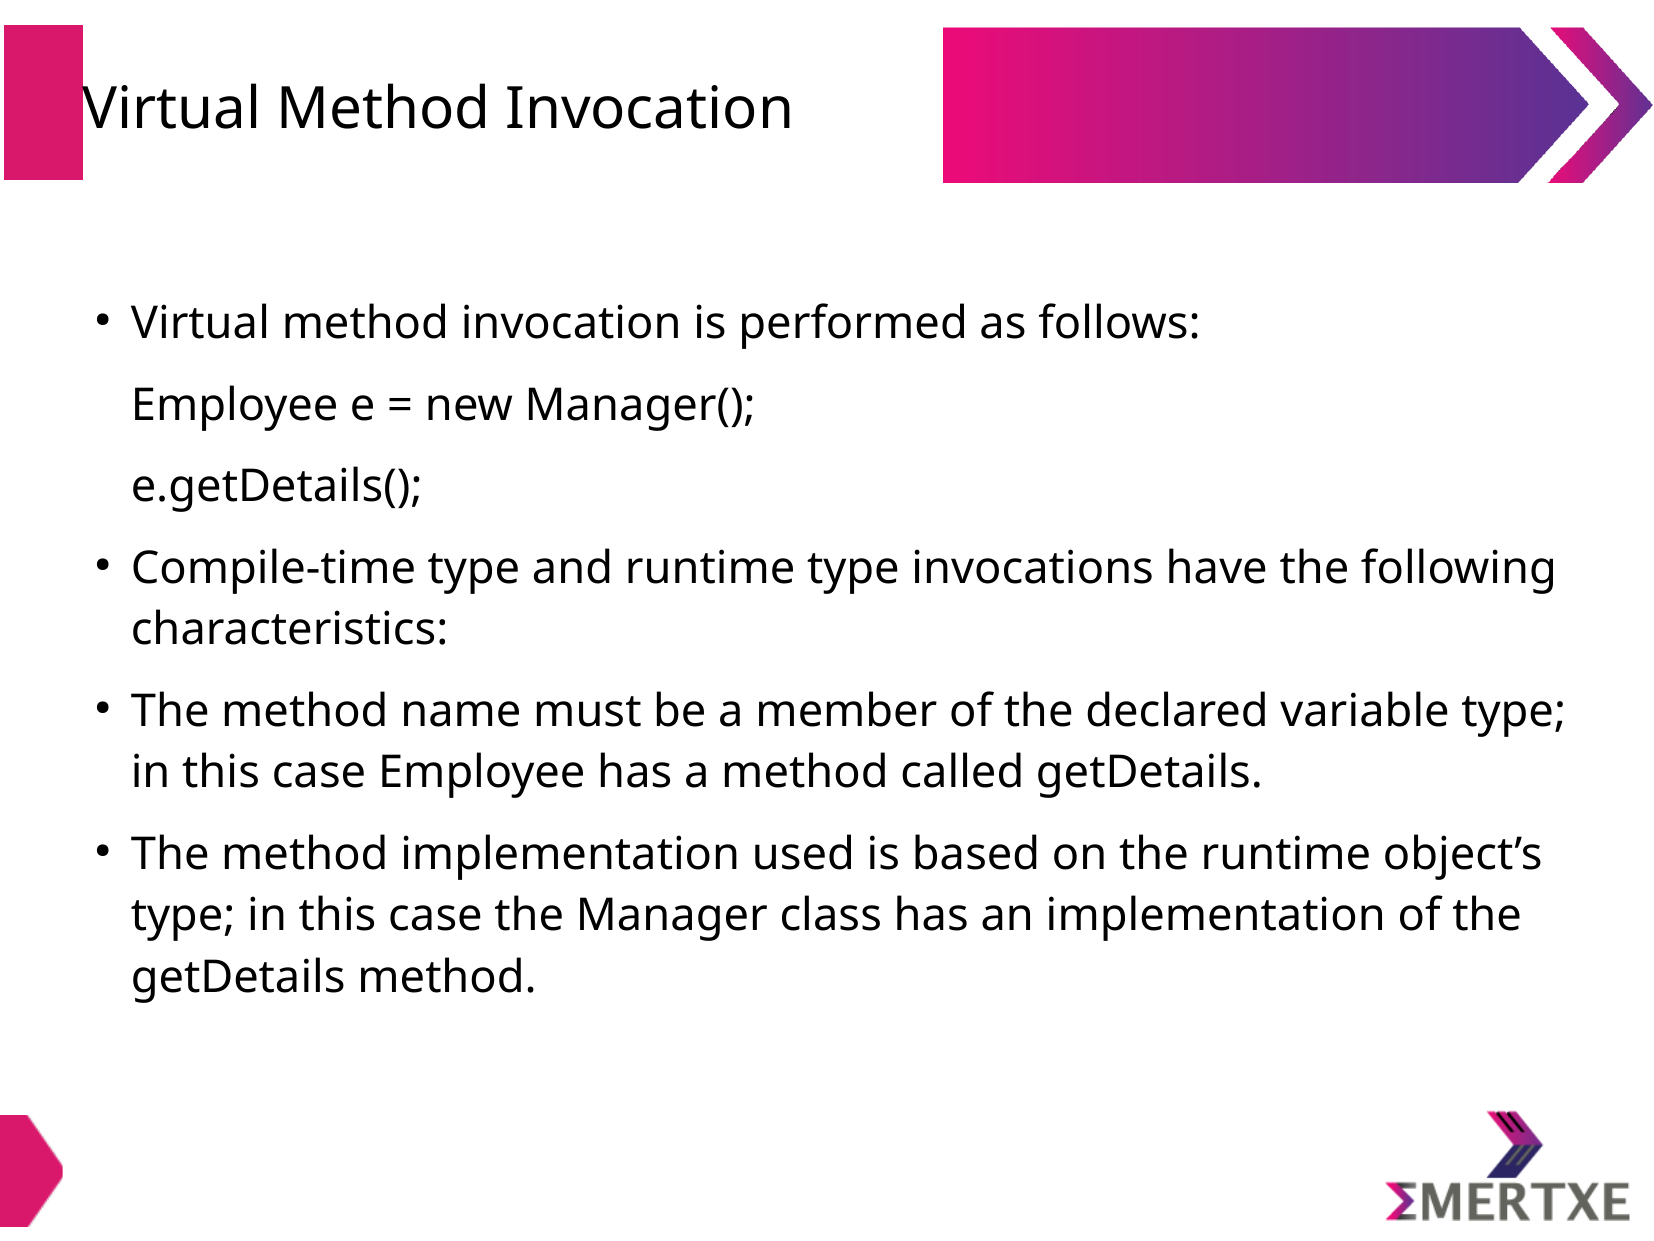

# Virtual Method Invocation
Virtual method invocation is performed as follows:
Employee e = new Manager();
e.getDetails();
Compile-time type and runtime type invocations have the following characteristics:
The method name must be a member of the declared variable type; in this case Employee has a method called getDetails.
The method implementation used is based on the runtime object’s type; in this case the Manager class has an implementation of the getDetails method.